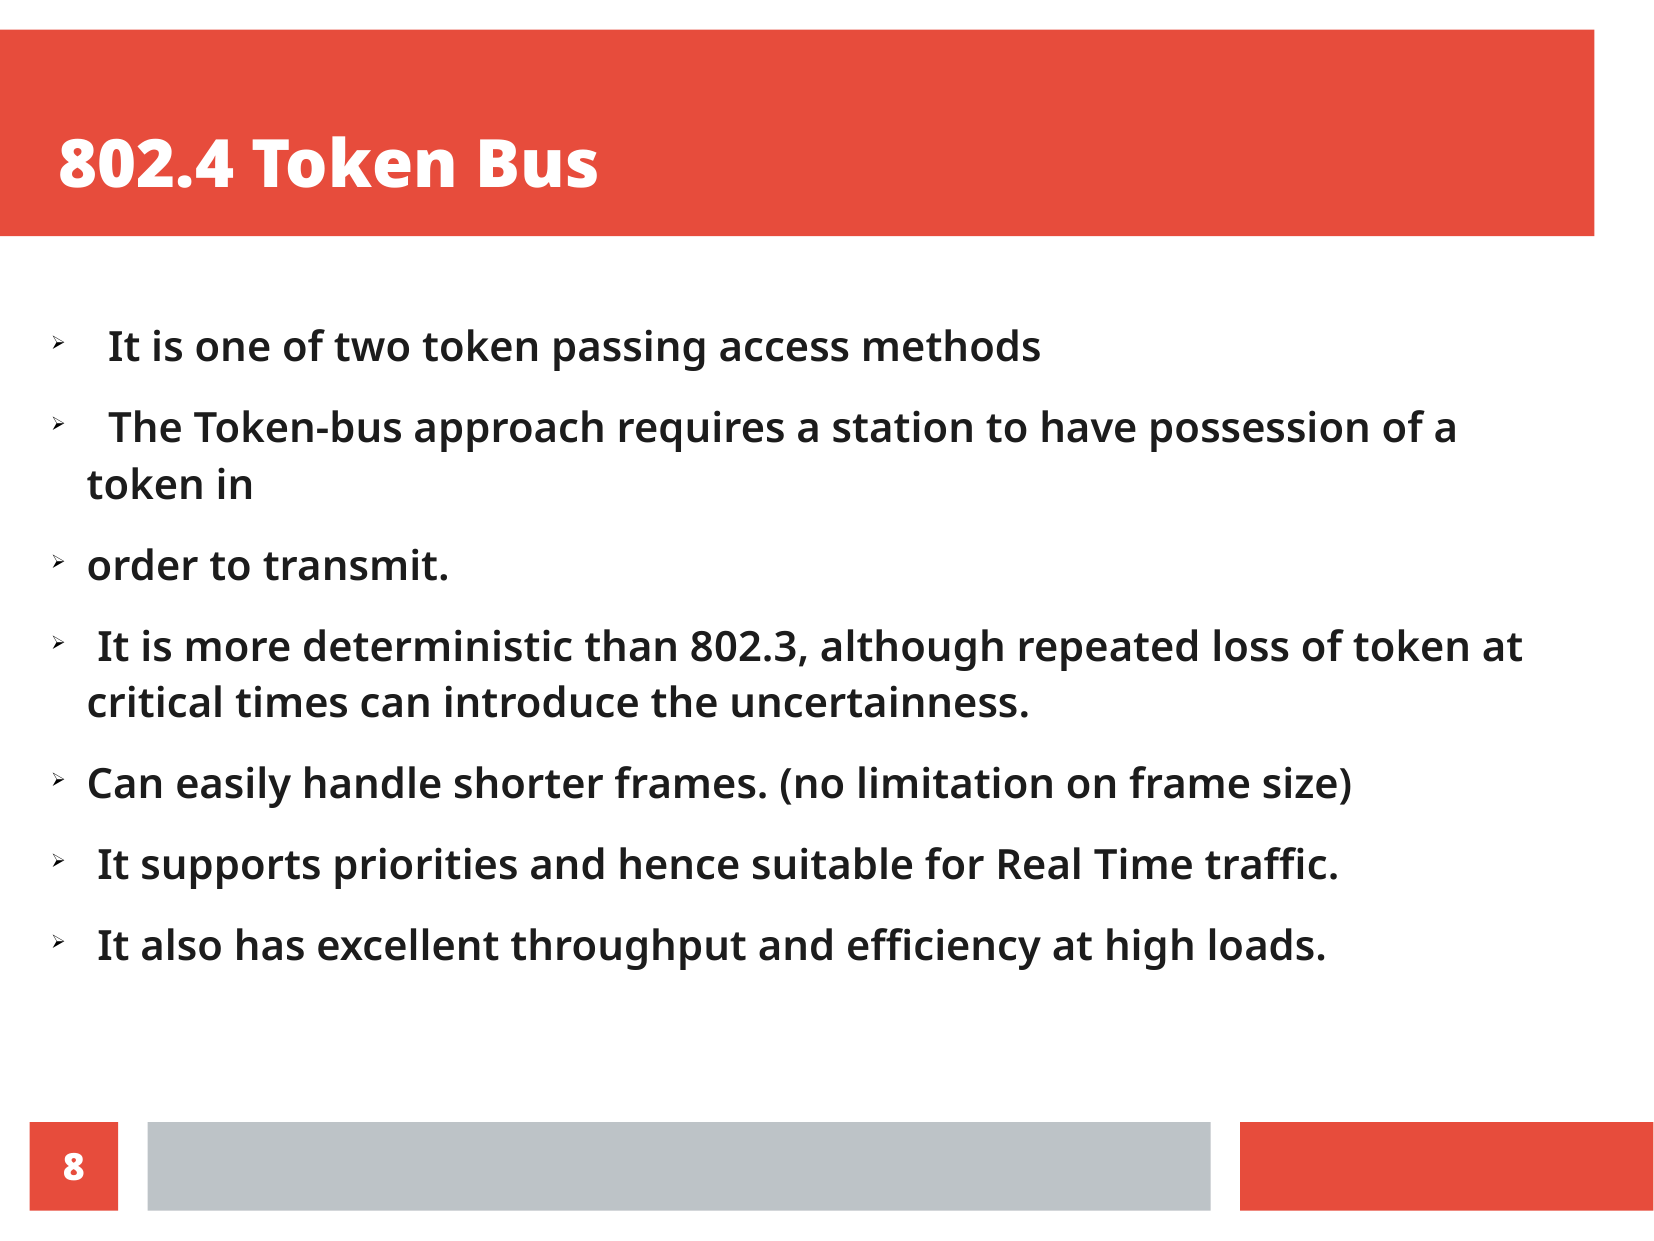

# 802.4 Token Bus
 It is one of two token passing access methods
 The Token-bus approach requires a station to have possession of a token in
order to transmit.
 It is more deterministic than 802.3, although repeated loss of token at critical times can introduce the uncertainness.
Can easily handle shorter frames. (no limitation on frame size)
 It supports priorities and hence suitable for Real Time traffic.
 It also has excellent throughput and efficiency at high loads.
8